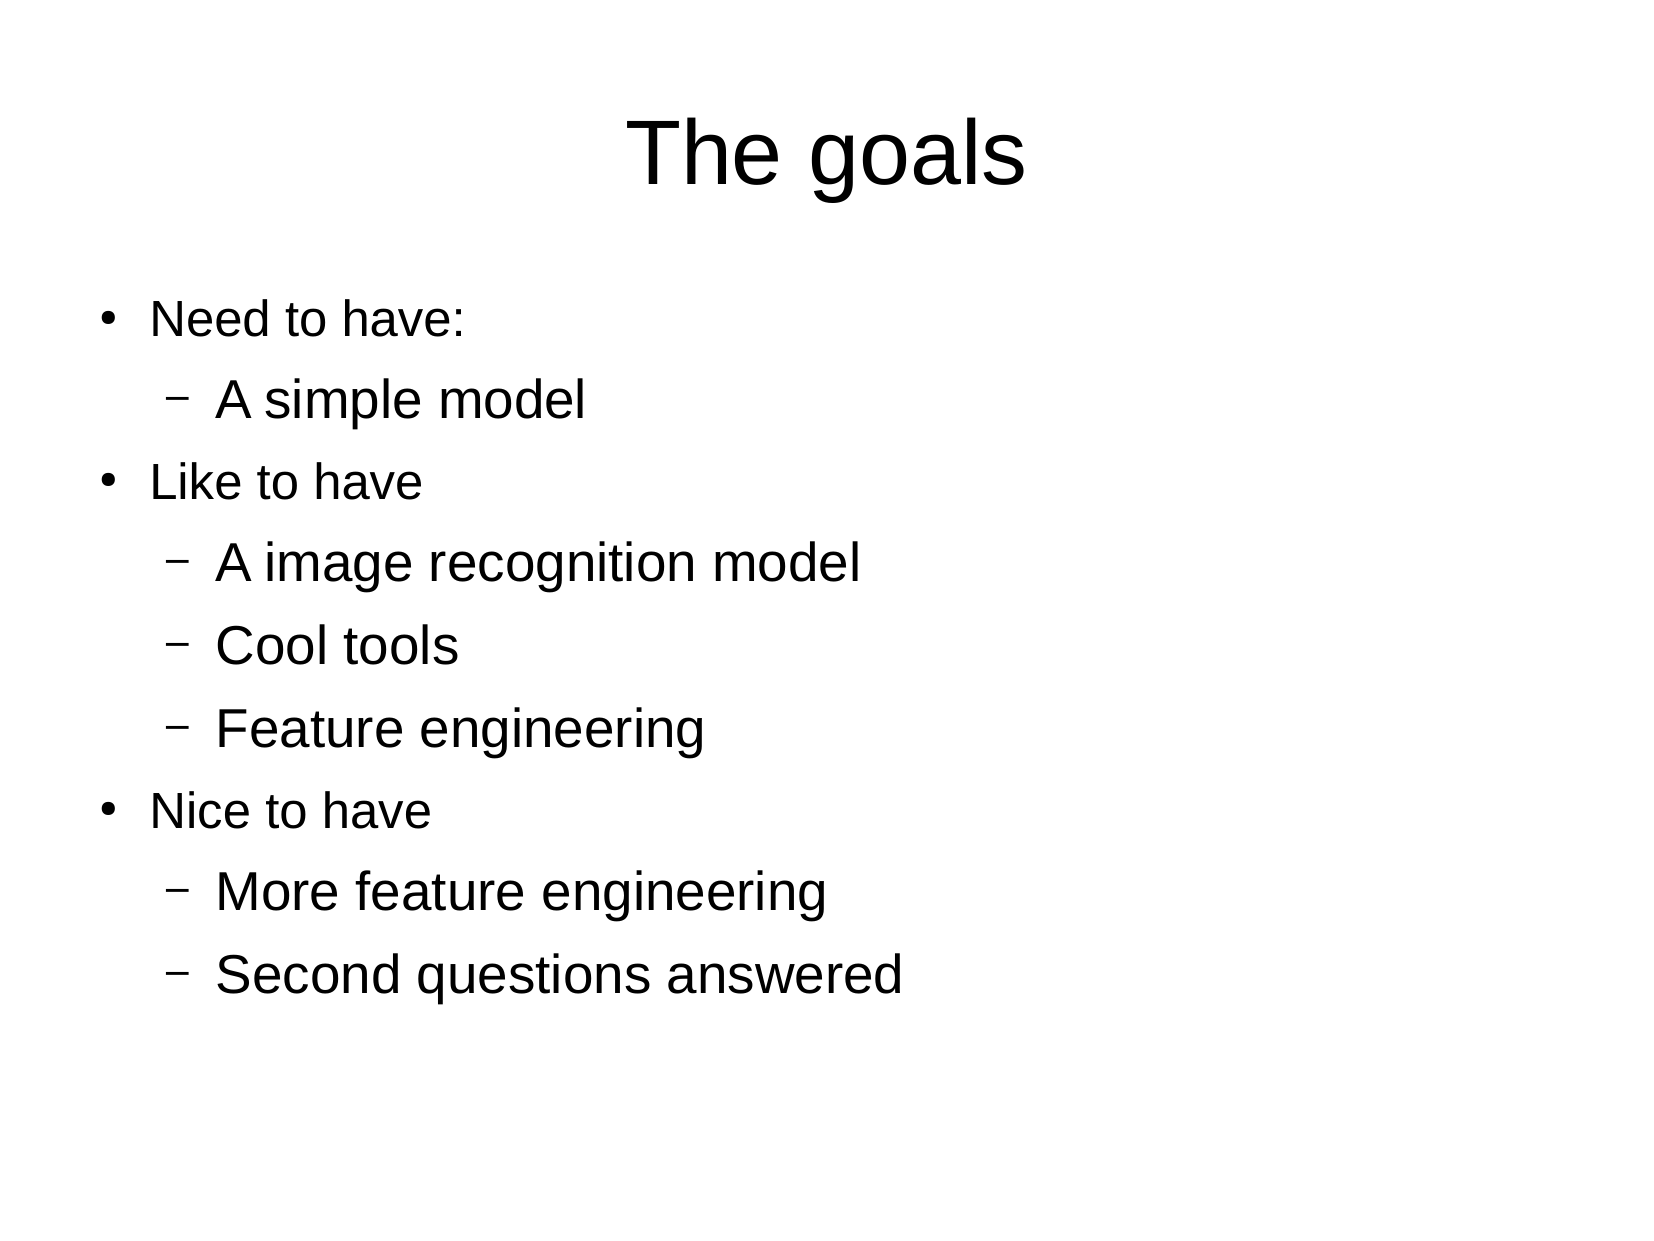

# The goals
Need to have:
A simple model
Like to have
A image recognition model
Cool tools
Feature engineering
Nice to have
More feature engineering
Second questions answered